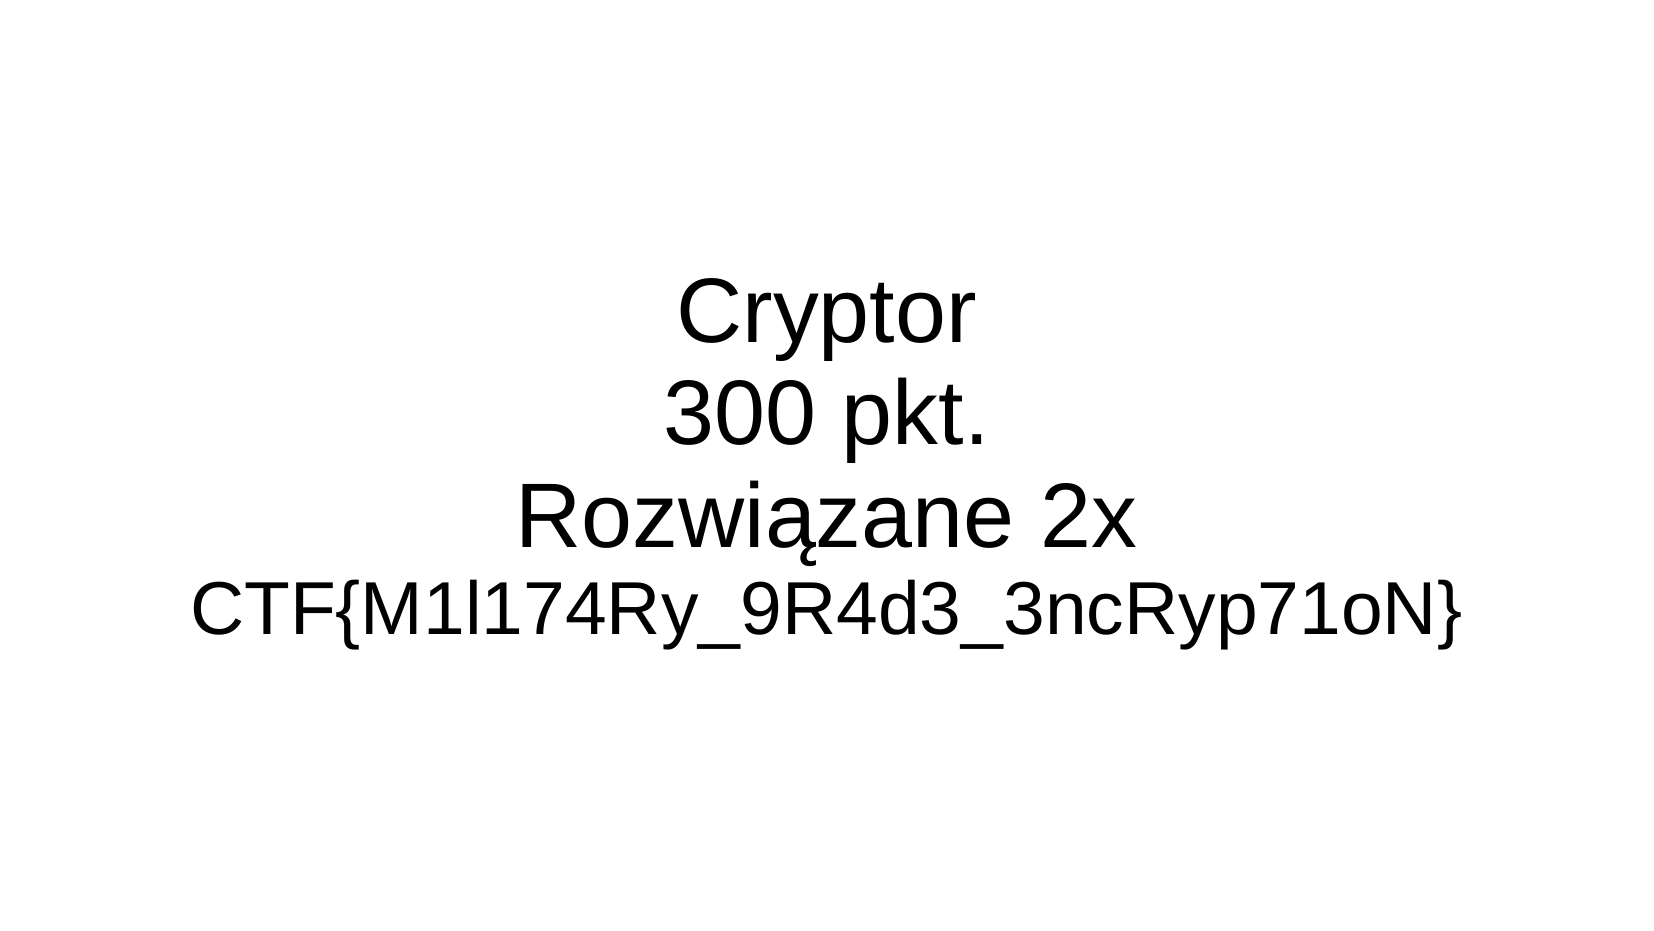

# Cryptor
300 pkt.
Rozwiązane 2x
CTF{M1l174Ry_9R4d3_3ncRyp71oN}